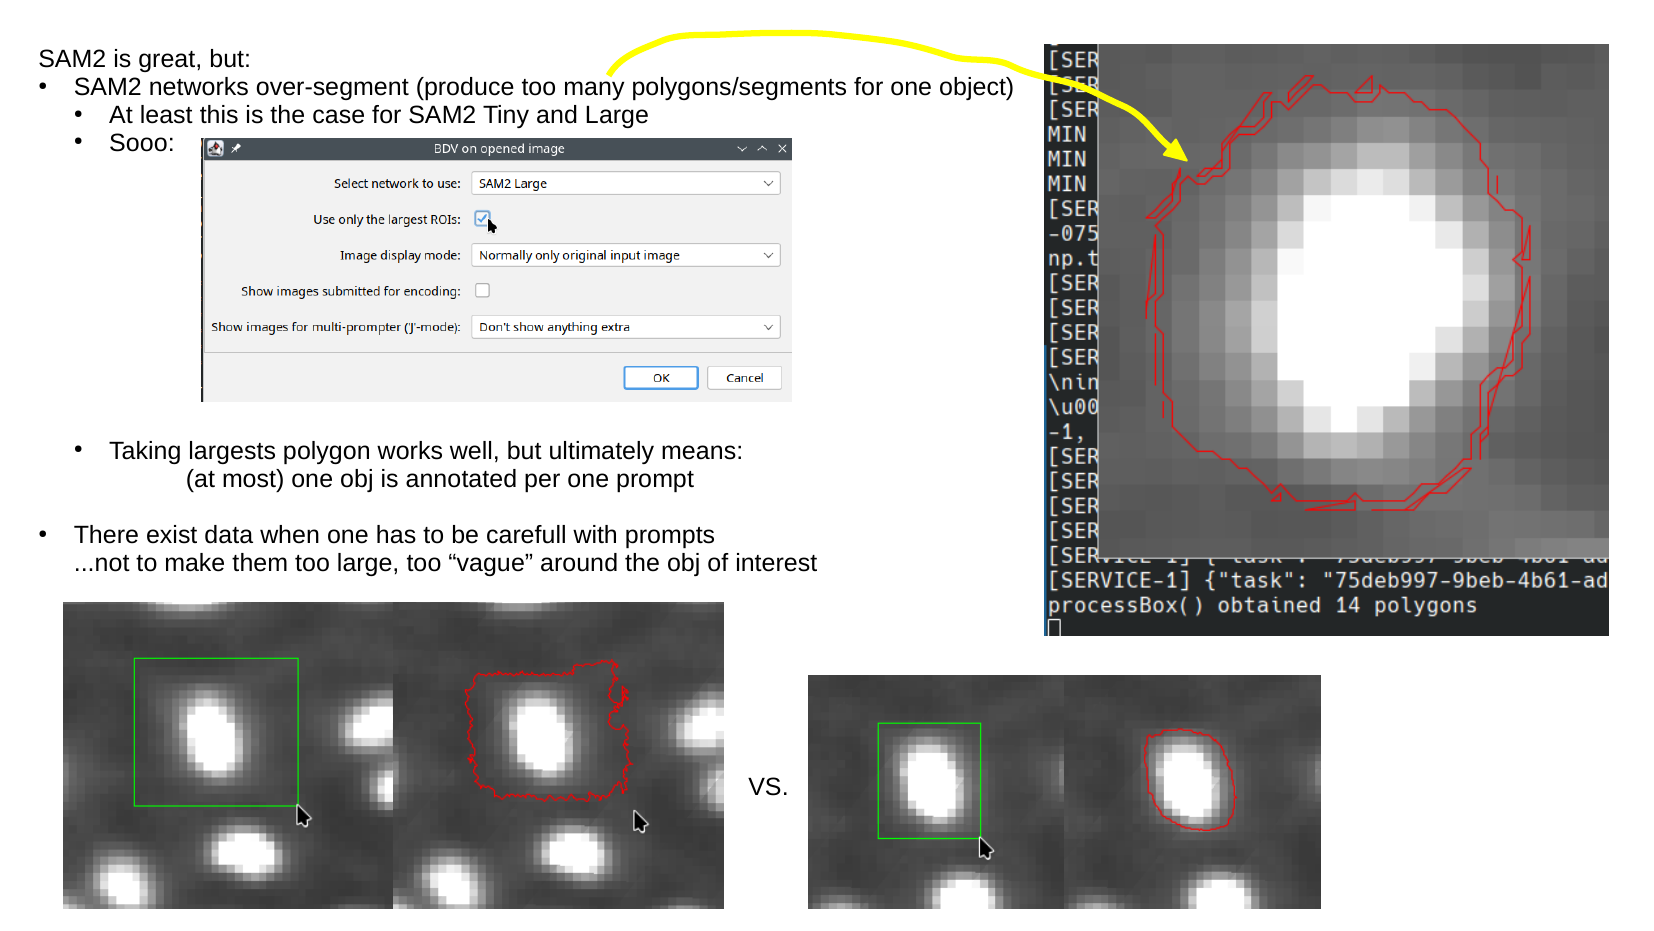

# SAM2 is great, but:
SAM2 networks over-segment (produce too many polygons/segments for one object)
At least this is the case for SAM2 Tiny and Large
Sooo:
Taking largests polygon works well, but ultimately means:
 (at most) one obj is annotated per one prompt
There exist data when one has to be carefull with prompts
...not to make them too large, too “vague” around the obj of interest
									 VS.